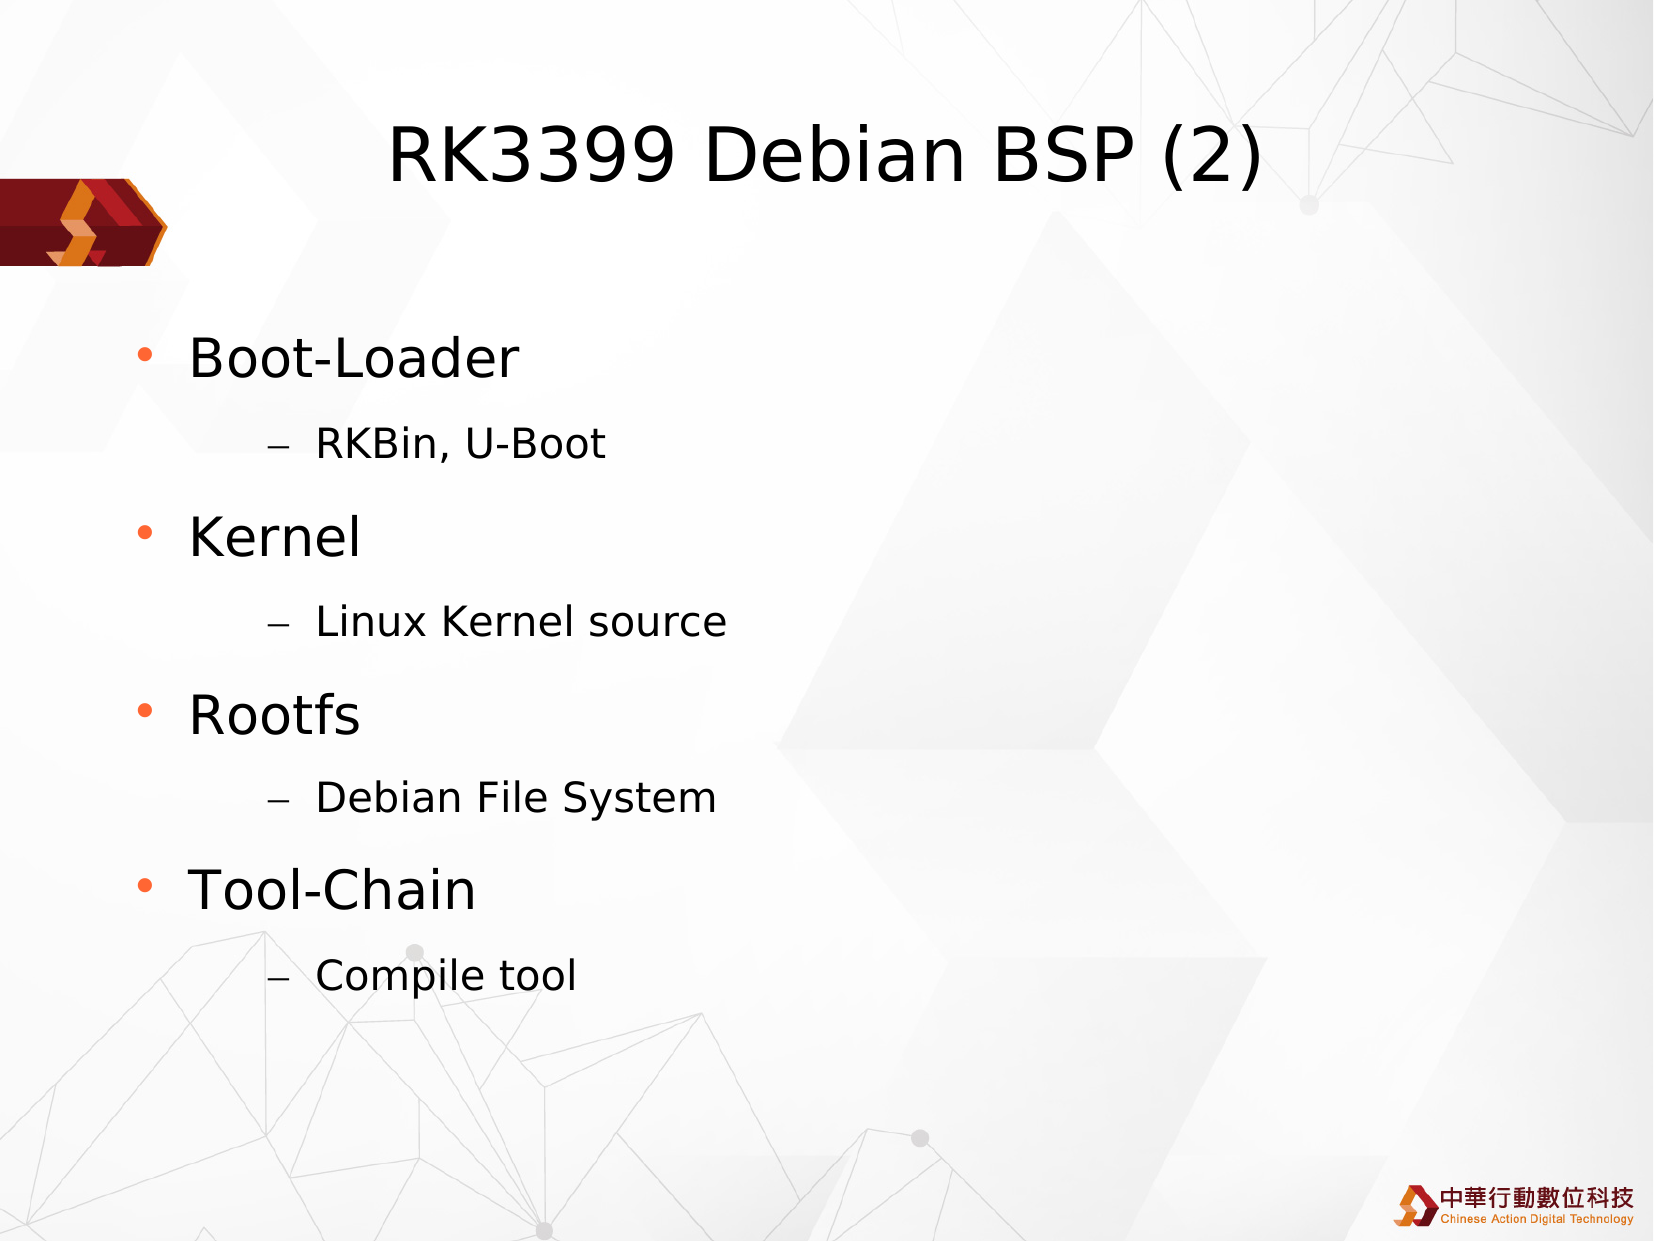

# RK3399 Debian BSP (2)
Boot-Loader
RKBin, U-Boot
Kernel
Linux Kernel source
Rootfs
Debian File System
Tool-Chain
Compile tool